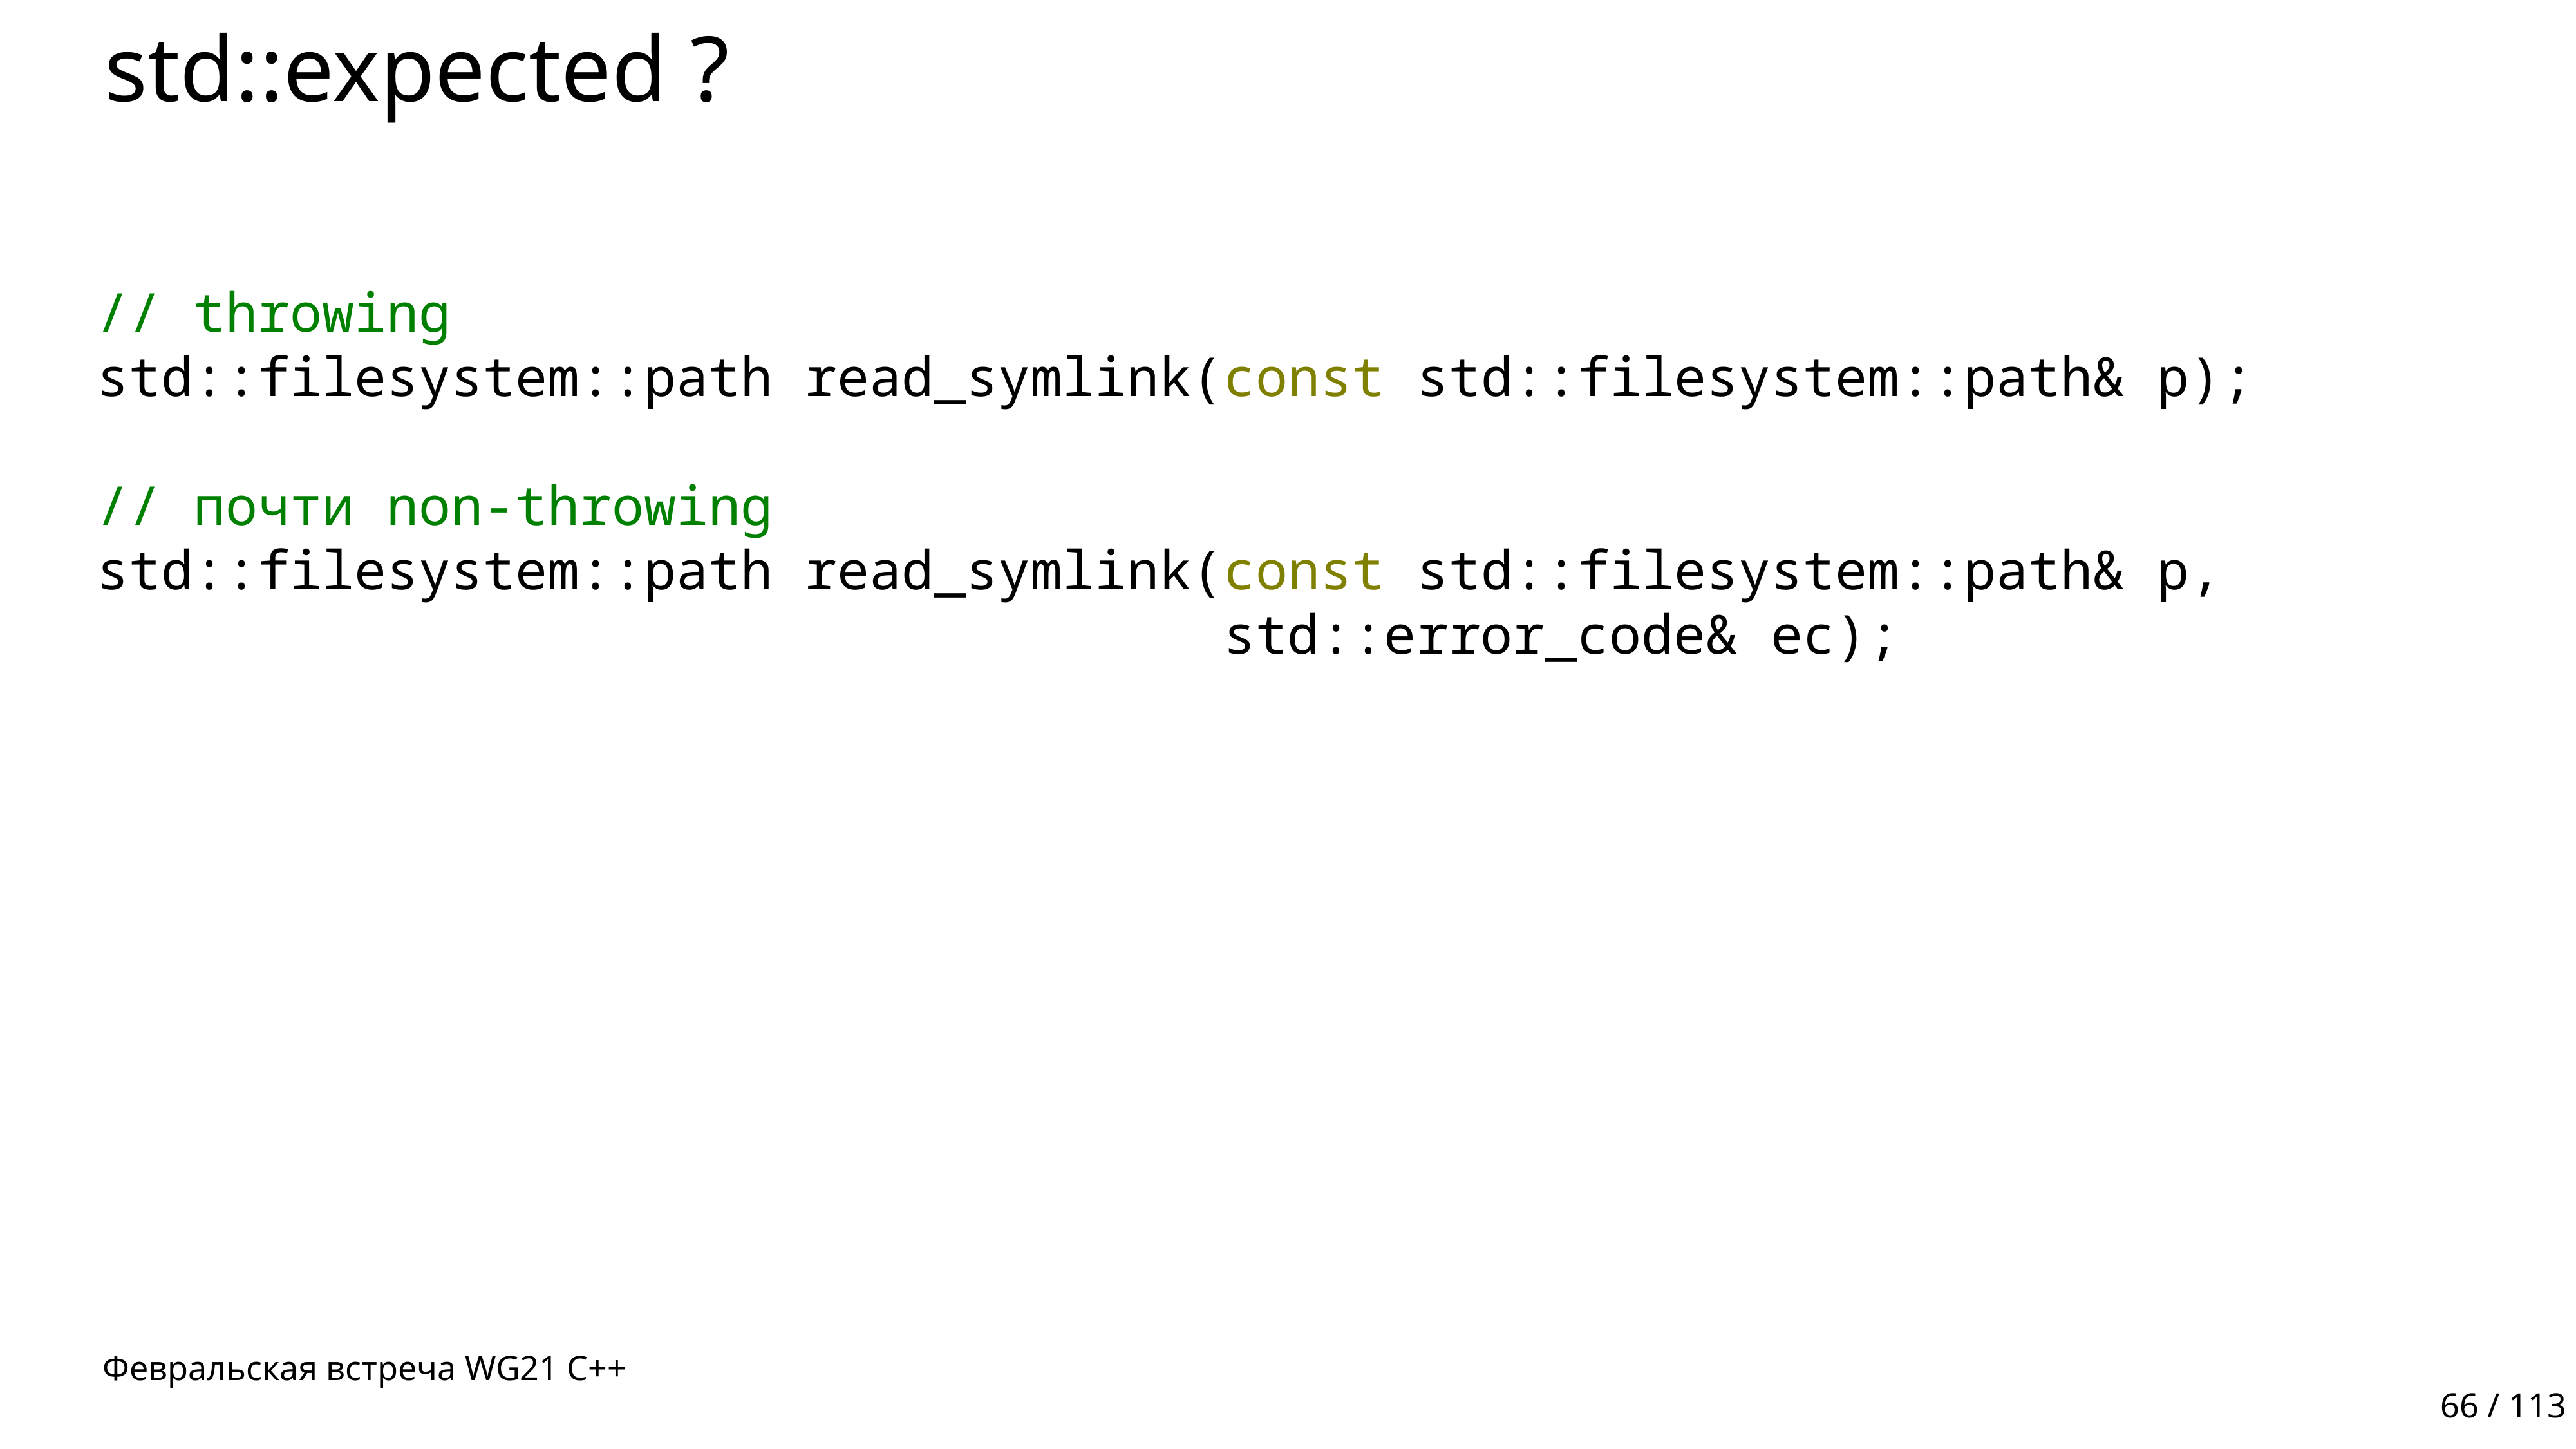

# std::expected ?
// throwing
std::filesystem::path read_symlink(const std::filesystem::path& p);
// почти non-throwing
std::filesystem::path read_symlink(const std::filesystem::path& p,
 std::error_code& ec);
Февральская встреча WG21 C++